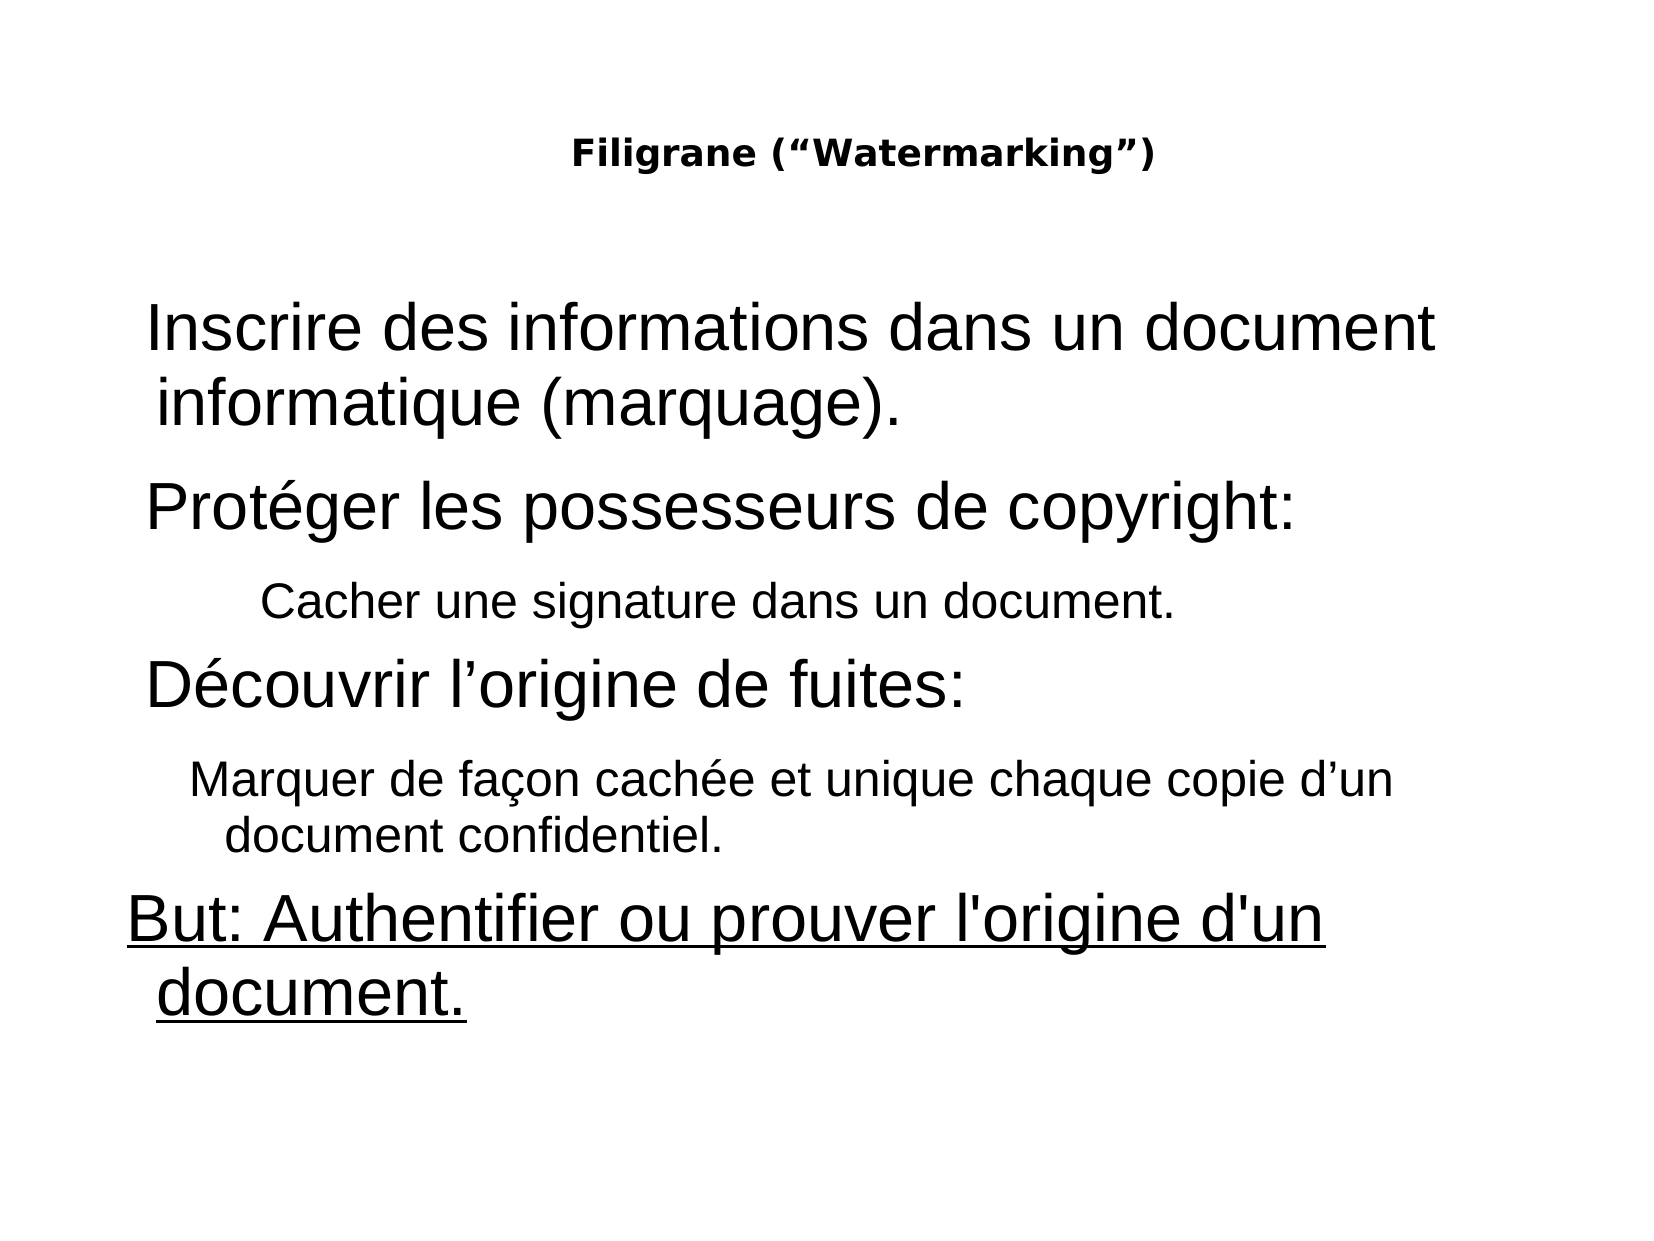

Filigrane (“Watermarking”)
# Inscrire des informations dans un document informatique (marquage).
 Protéger les possesseurs de copyright:
Cacher une signature dans un document.
 Découvrir l’origine de fuites:
Marquer de façon cachée et unique chaque copie d’un document confidentiel.
But: Authentifier ou prouver l'origine d'un document.